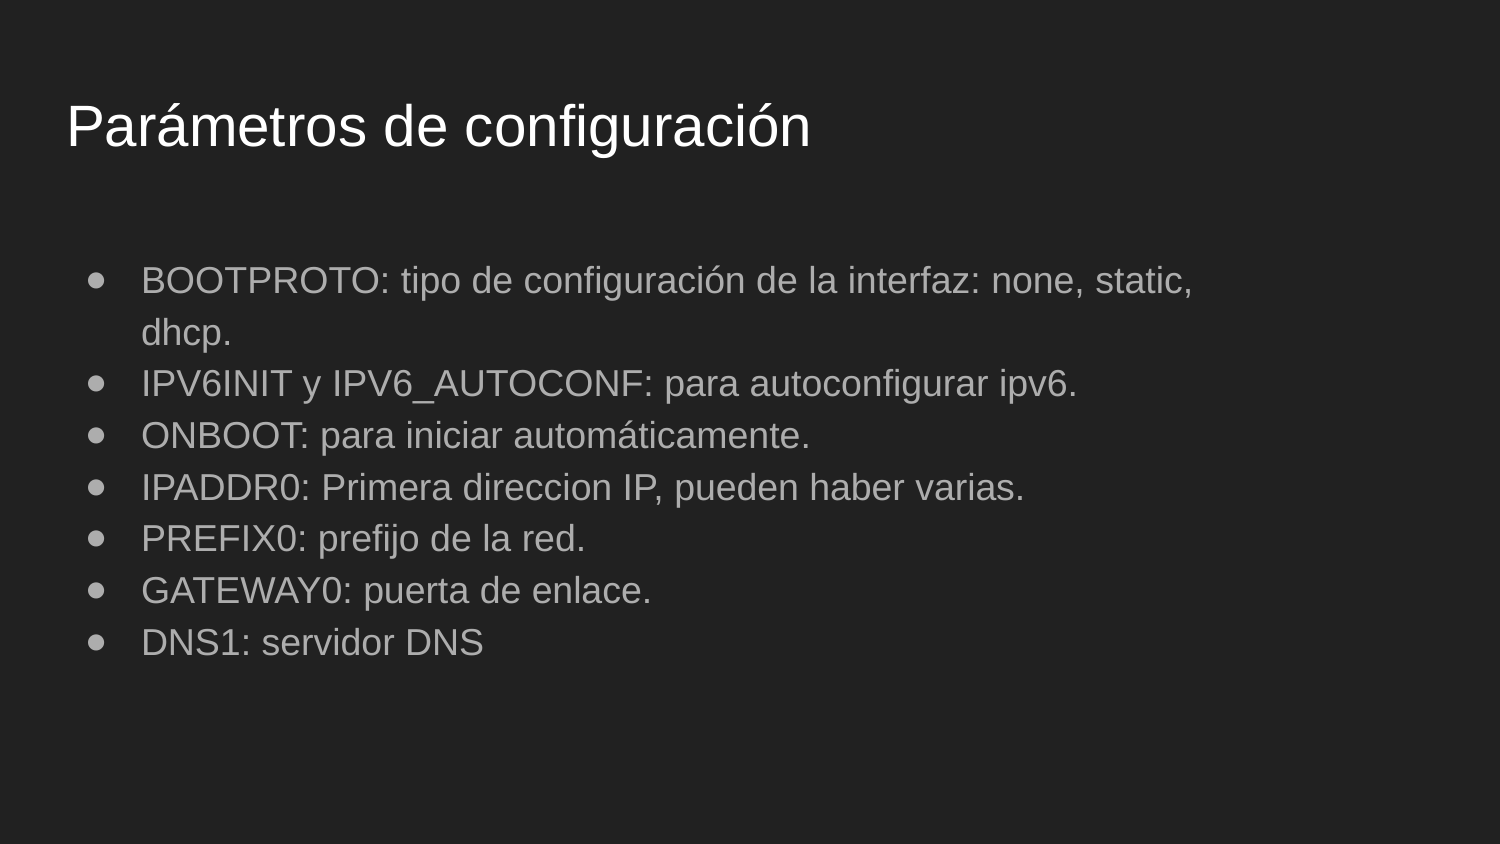

# Parámetros de configuración
BOOTPROTO: tipo de configuración de la interfaz: none, static, dhcp.
IPV6INIT y IPV6_AUTOCONF: para autoconfigurar ipv6.
ONBOOT: para iniciar automáticamente.
IPADDR0: Primera direccion IP, pueden haber varias.
PREFIX0: prefijo de la red.
GATEWAY0: puerta de enlace.
DNS1: servidor DNS